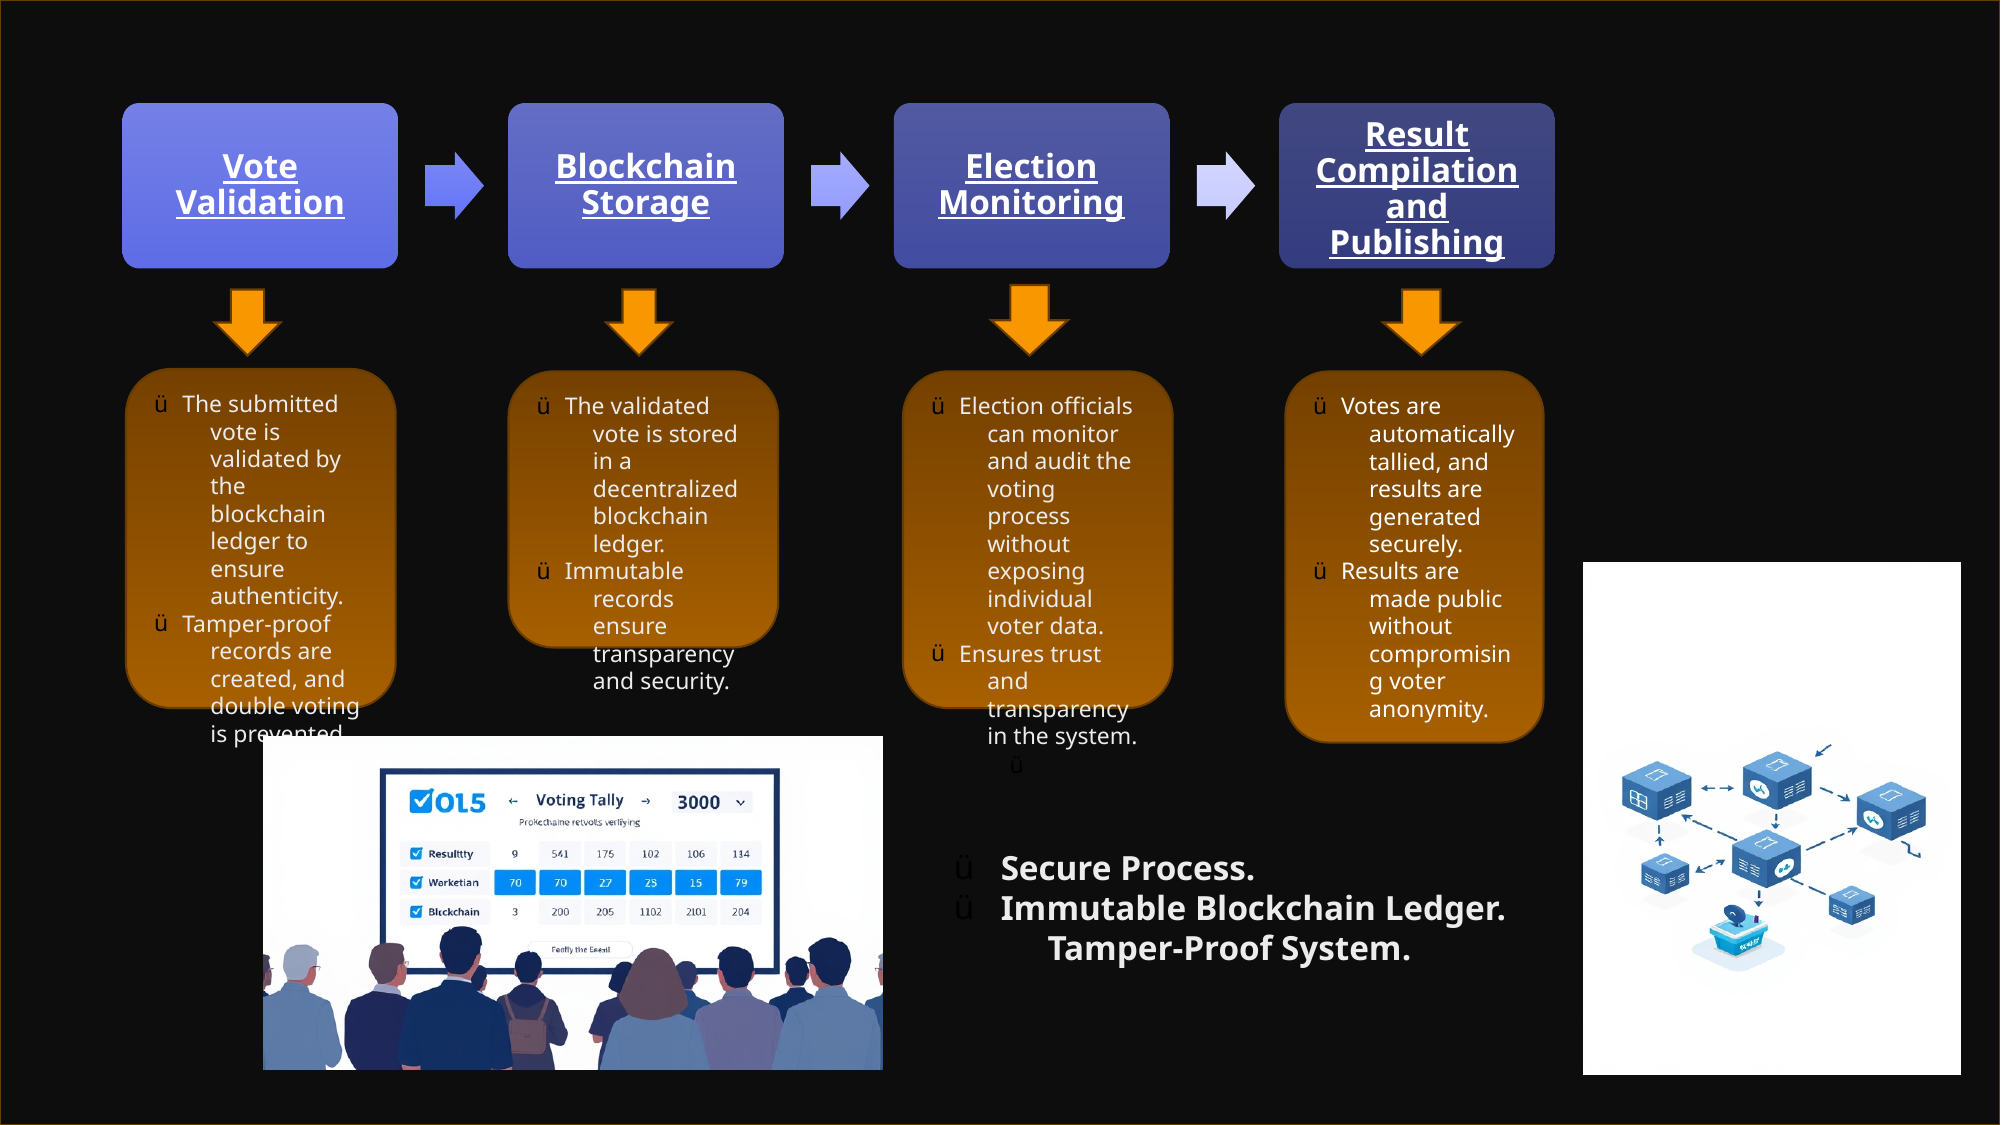

Vote Validation
Blockchain Storage
Election Monitoring
Result Compilation and Publishing
The submitted vote is validated by the blockchain ledger to ensure authenticity.
Tamper-proof records are created, and double voting is prevented.
The validated vote is stored in a decentralized blockchain ledger.
Immutable records ensure transparency and security.
Election officials can monitor and audit the voting process without exposing individual voter data.
Ensures trust and transparency in the system.
Votes are automatically tallied, and results are generated securely.
Results are made public without compromising voter anonymity.
Secure Process.
Immutable Blockchain Ledger. Tamper-Proof System.